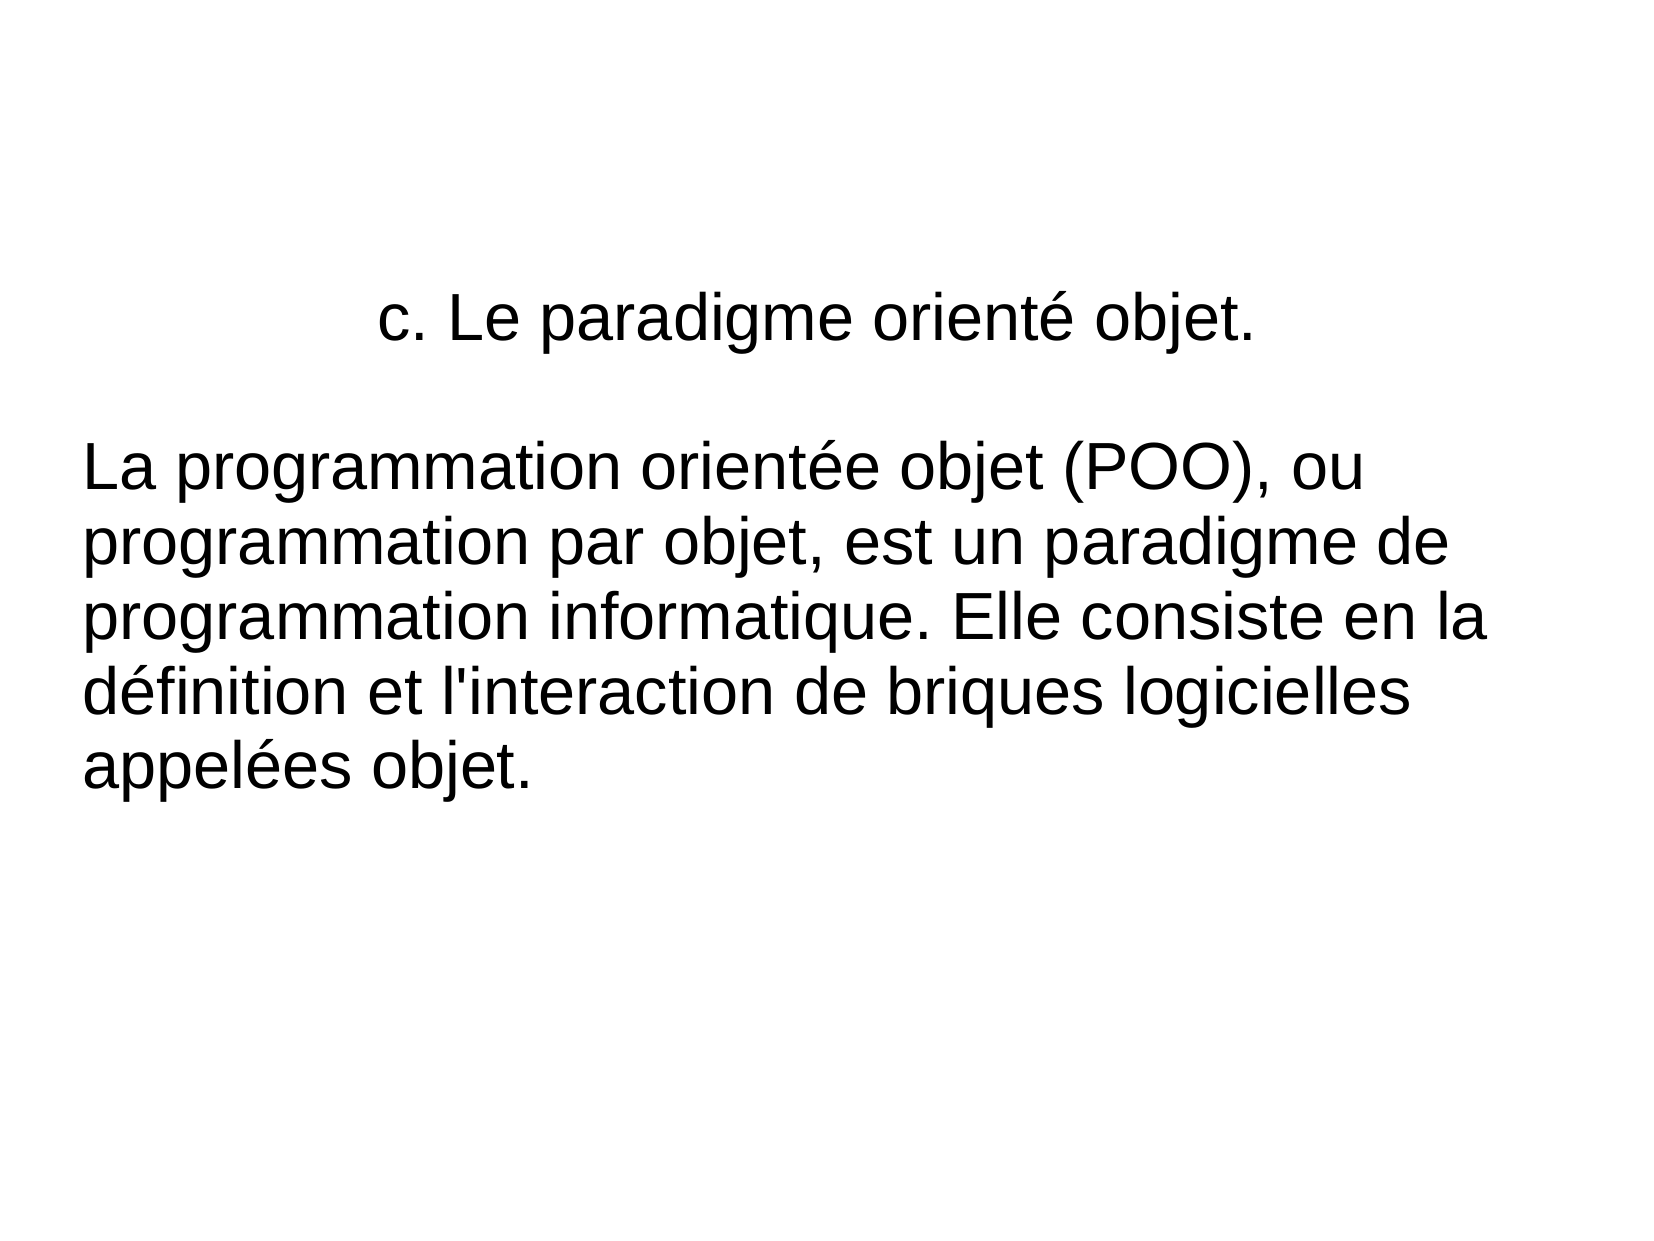

# c. Le paradigme orienté objet.
La programmation orientée objet (POO), ou programmation par objet, est un paradigme de programmation informatique. Elle consiste en la définition et l'interaction de briques logicielles appelées objet.